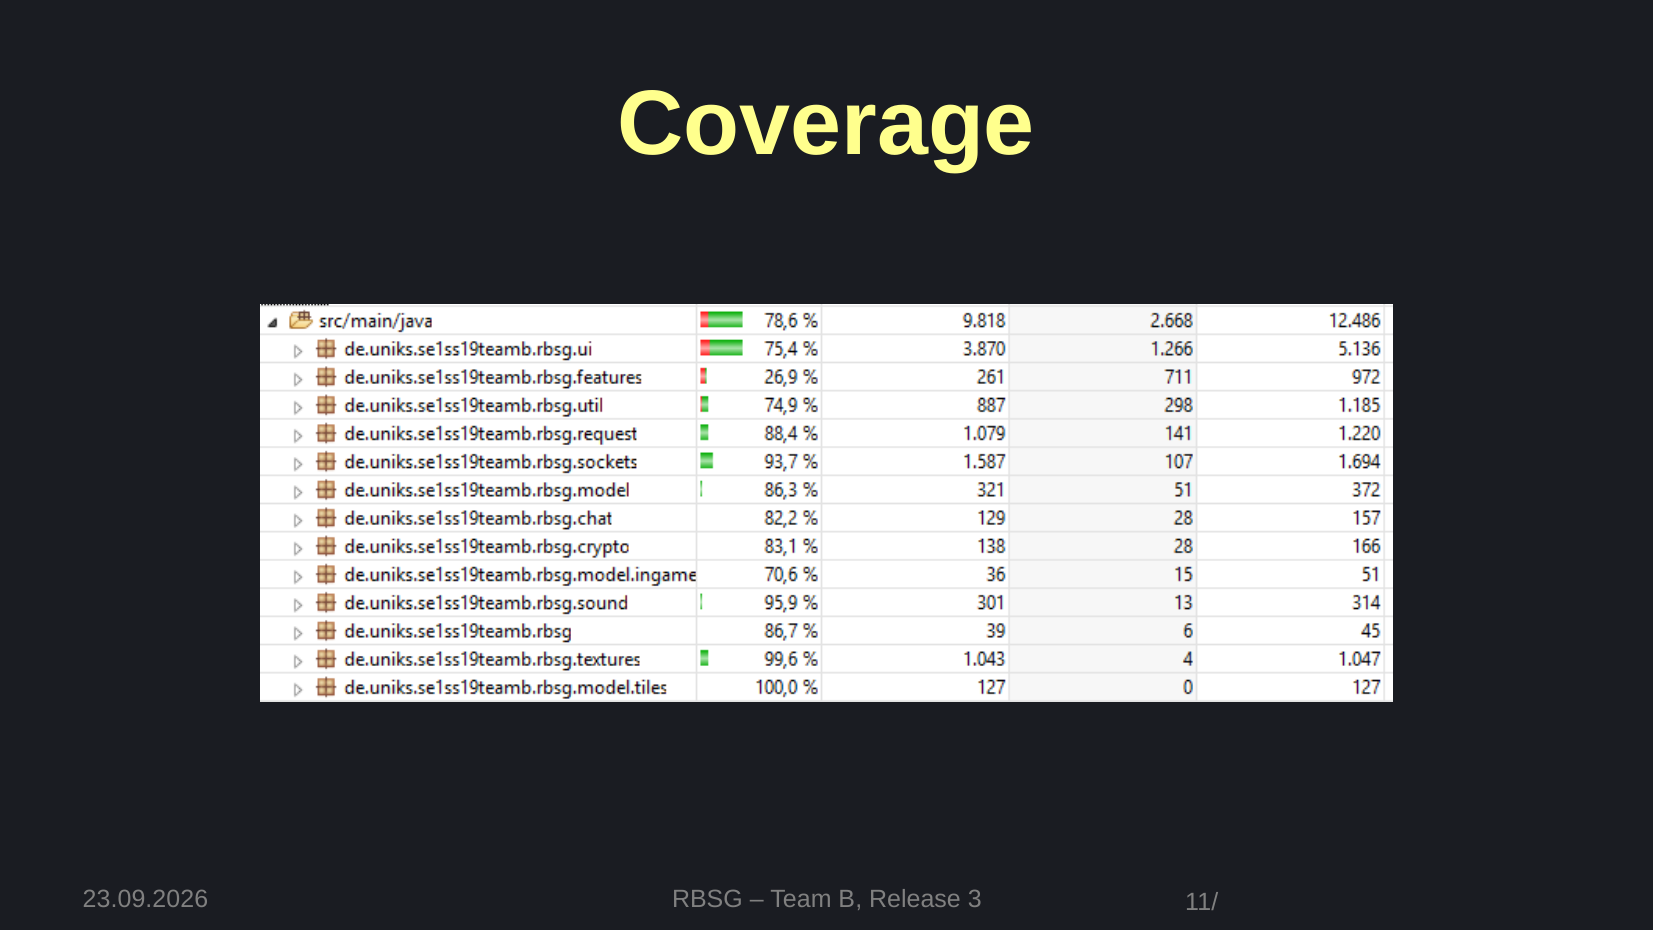

# Coverage
RBSG – Team B, Release 3